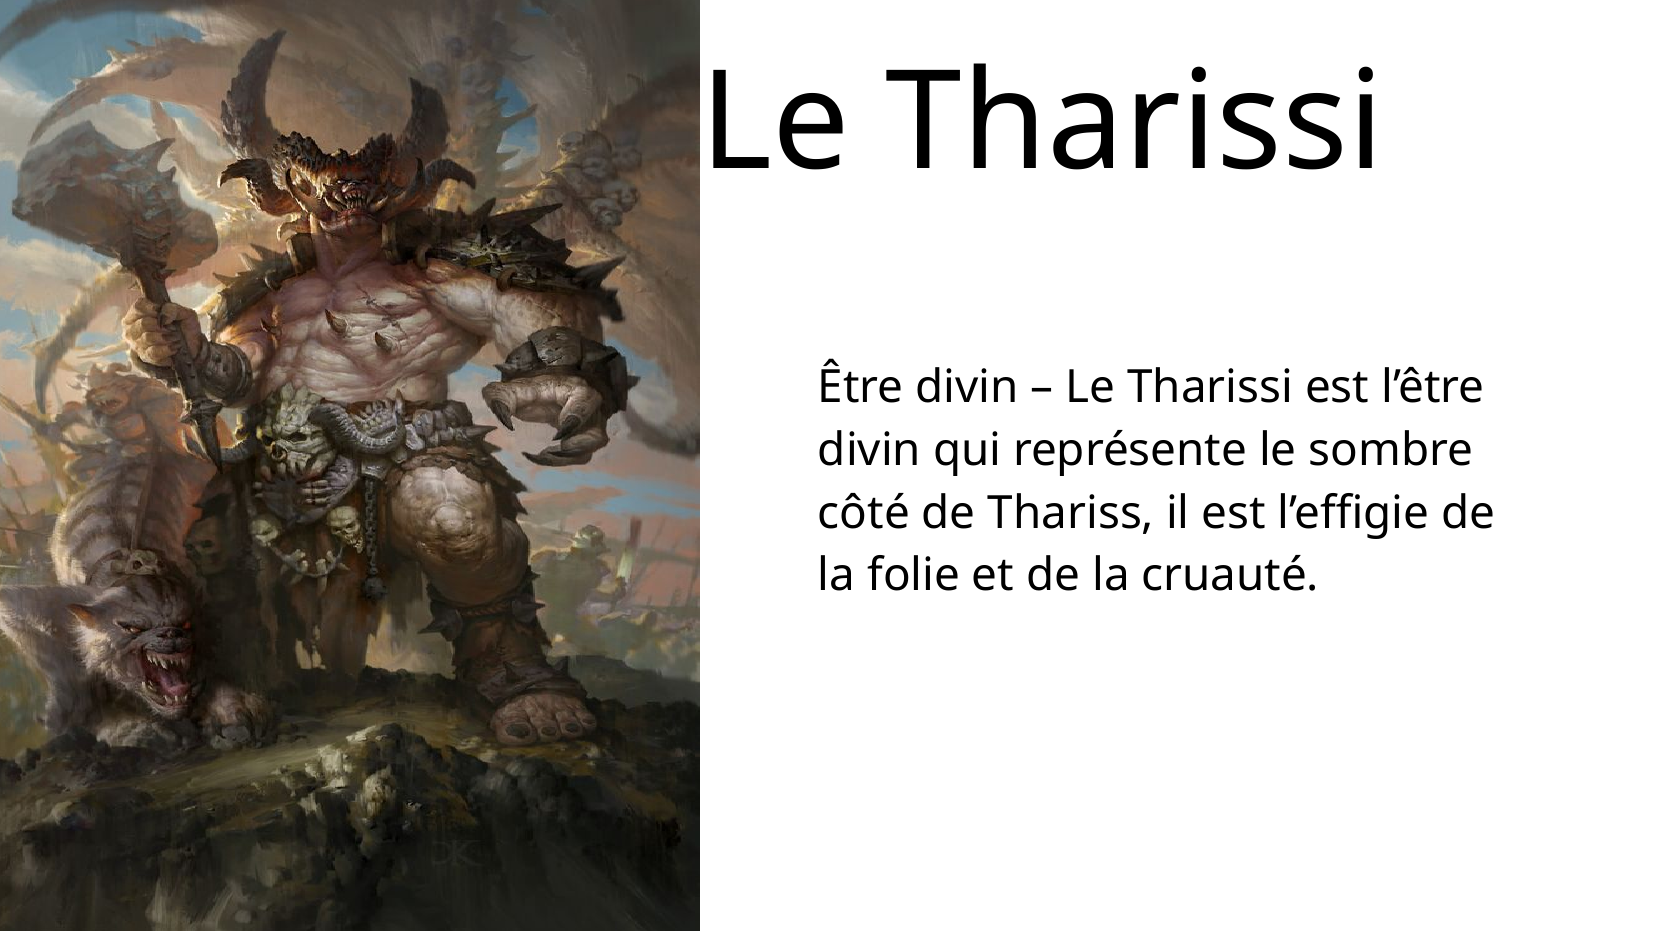

# Le Tharissi
Être divin – Le Tharissi est l’être divin qui représente le sombre côté de Thariss, il est l’effigie de la folie et de la cruauté.